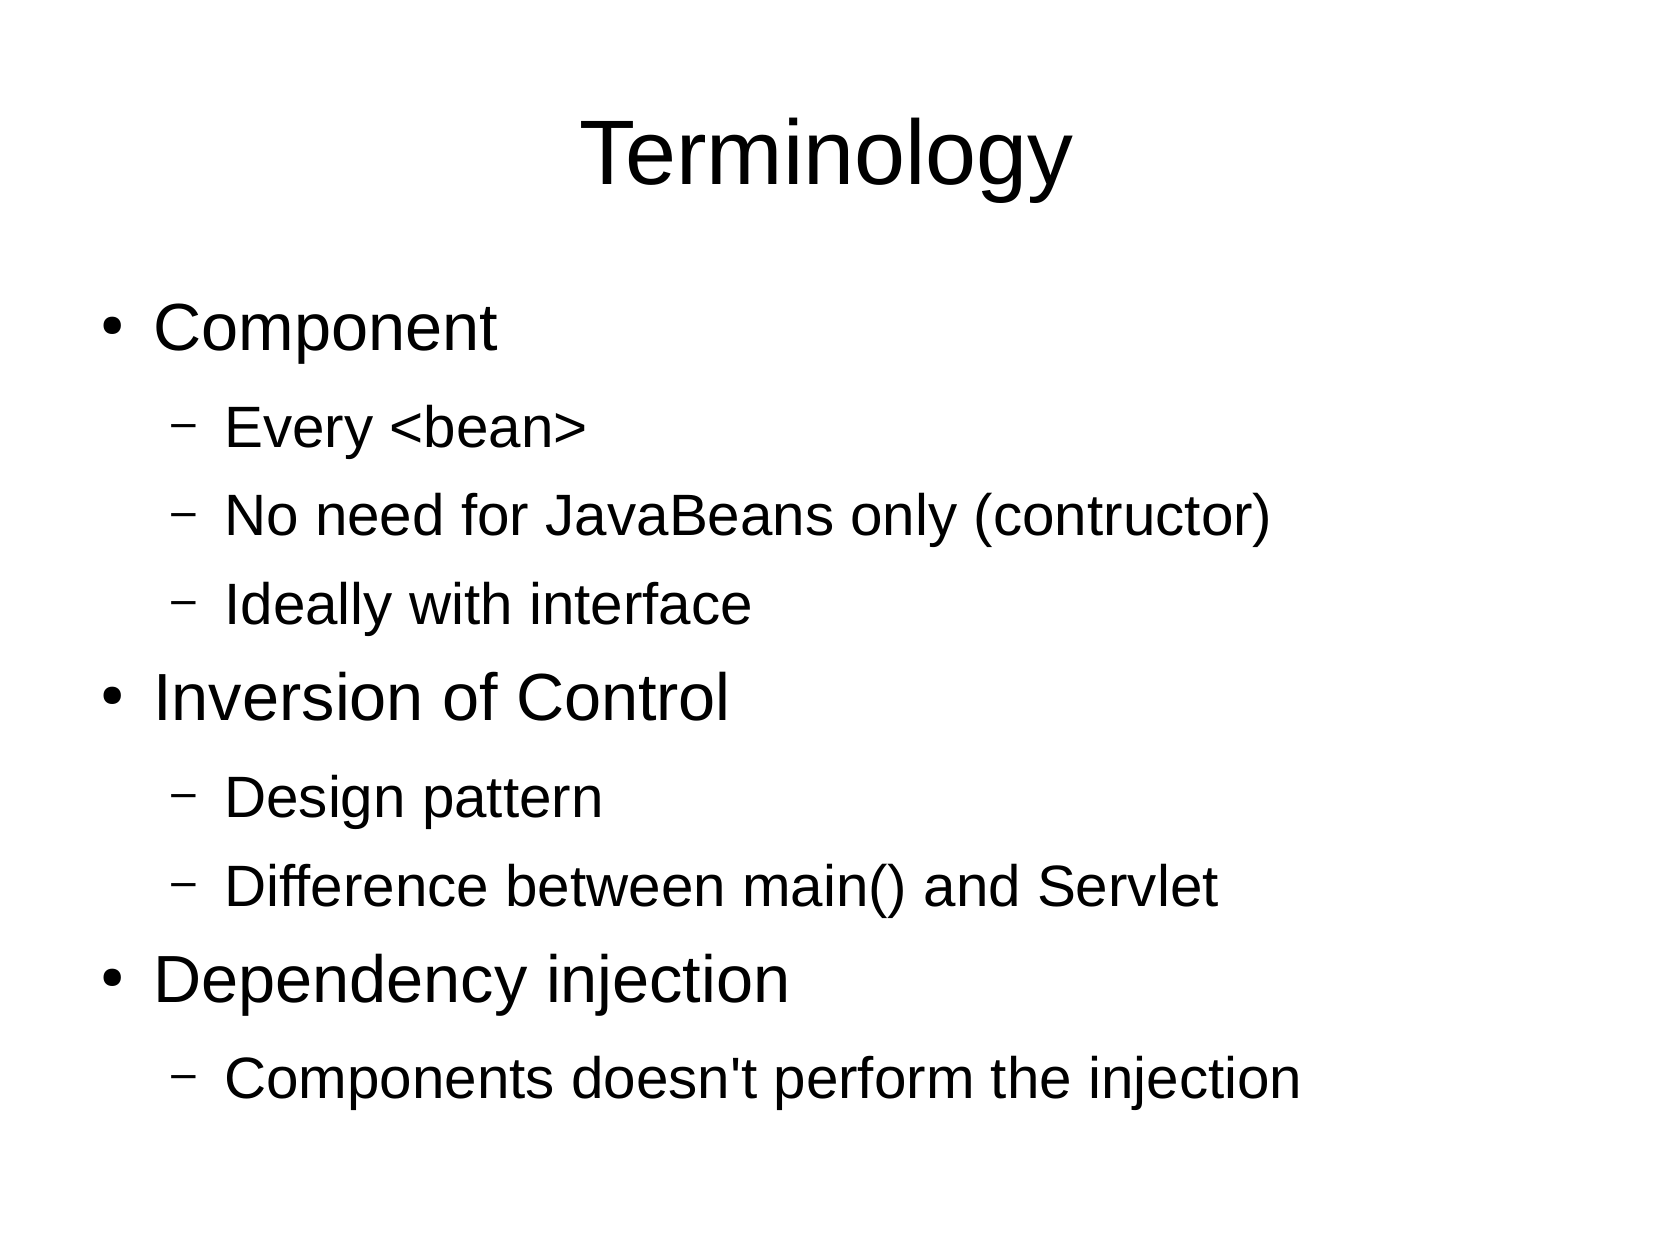

# Terminology
Component
Every <bean>
No need for JavaBeans only (contructor)
Ideally with interface
Inversion of Control
Design pattern
Difference between main() and Servlet
Dependency injection
Components doesn't perform the injection